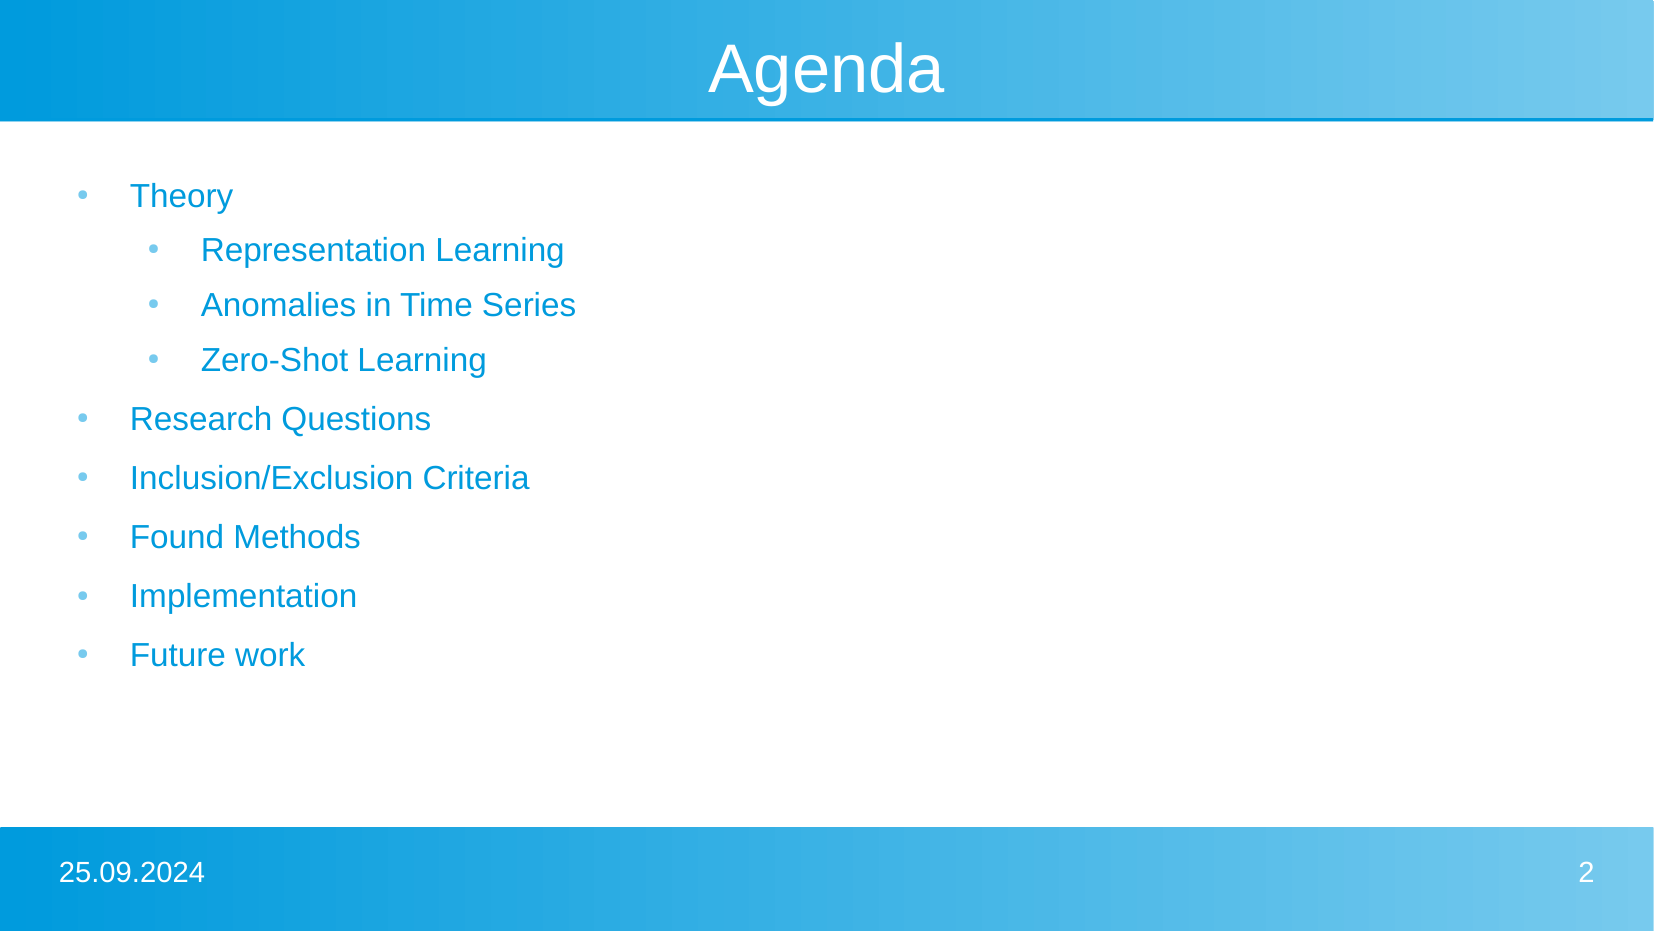

# Agenda
Theory
Representation Learning
Anomalies in Time Series
Zero-Shot Learning
Research Questions
Inclusion/Exclusion Criteria
Found Methods
Implementation
Future work
2